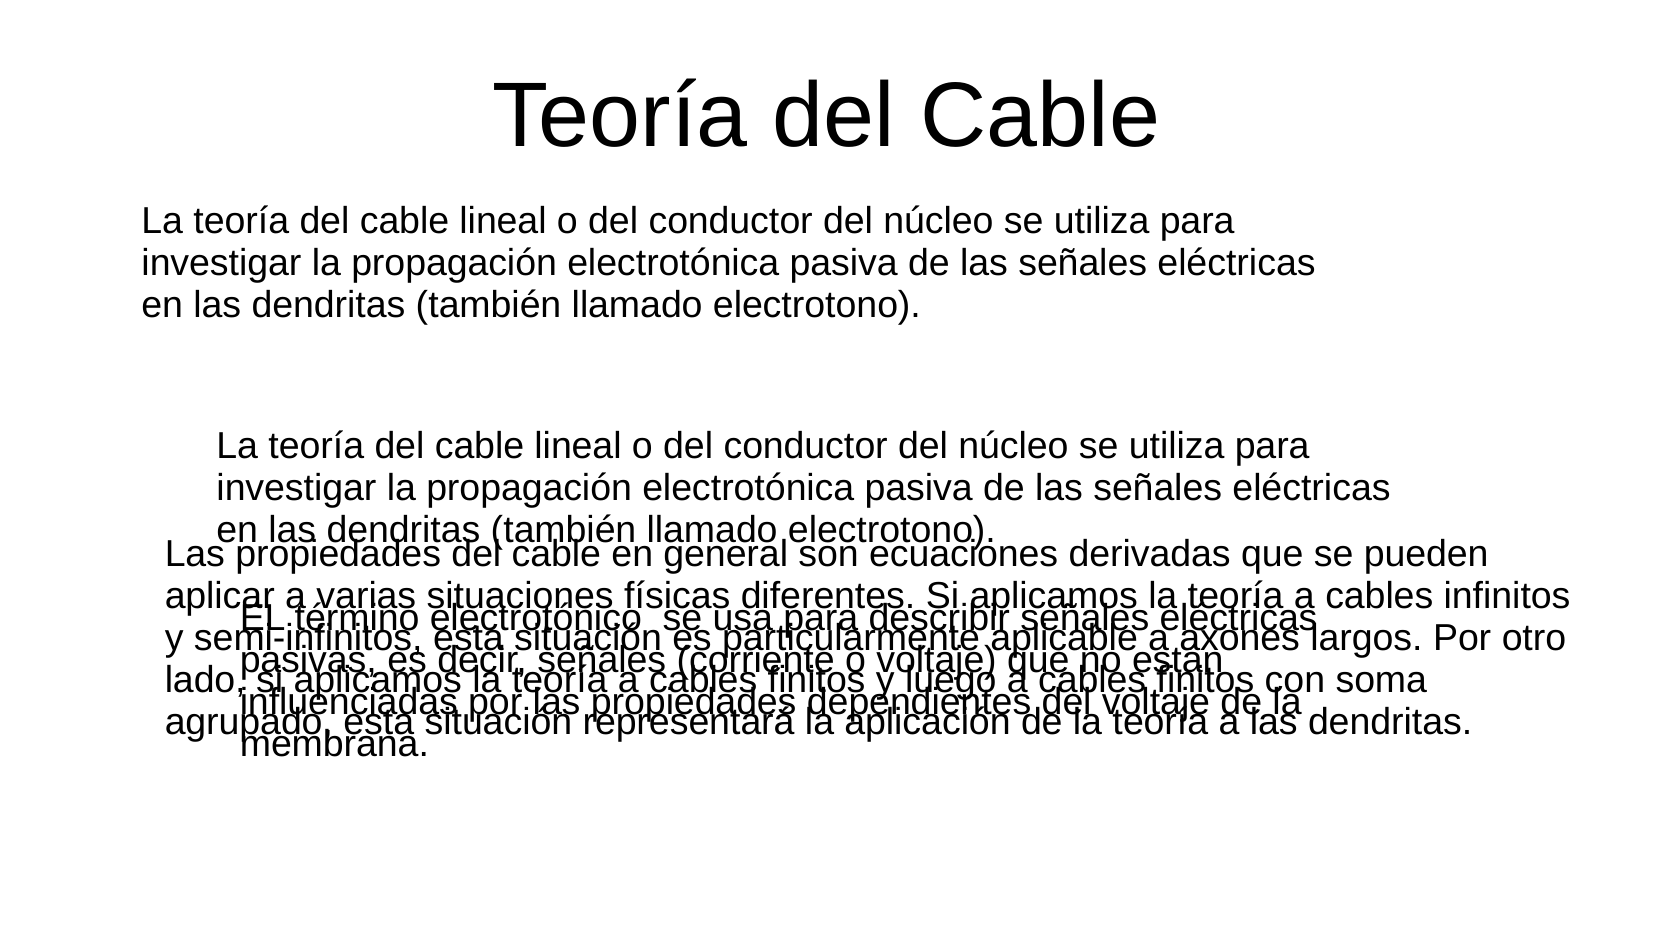

# Teoría del Cable
La teoría del cable lineal o del conductor del núcleo se utiliza para investigar la propagación electrotónica pasiva de las señales eléctricas en las dendritas (también llamado electrotono).
La teoría del cable lineal o del conductor del núcleo se utiliza para investigar la propagación electrotónica pasiva de las señales eléctricas en las dendritas (también llamado electrotono).
Las propiedades del cable en general son ecuaciones derivadas que se pueden aplicar a varias situaciones físicas diferentes. Si aplicamos la teoría a cables infinitos y semi-infinitos, esta situación es particularmente aplicable a axones largos. Por otro lado, si aplicamos la teoría a cables finitos y luego a cables finitos con soma agrupado, esta situación representará la aplicación de la teoría a las dendritas.
EL término electrotónico se usa para describir señales eléctricas pasivas, es decir, señales (corriente o voltaje) que no están influenciadas por las propiedades dependientes del voltaje de la membrana.